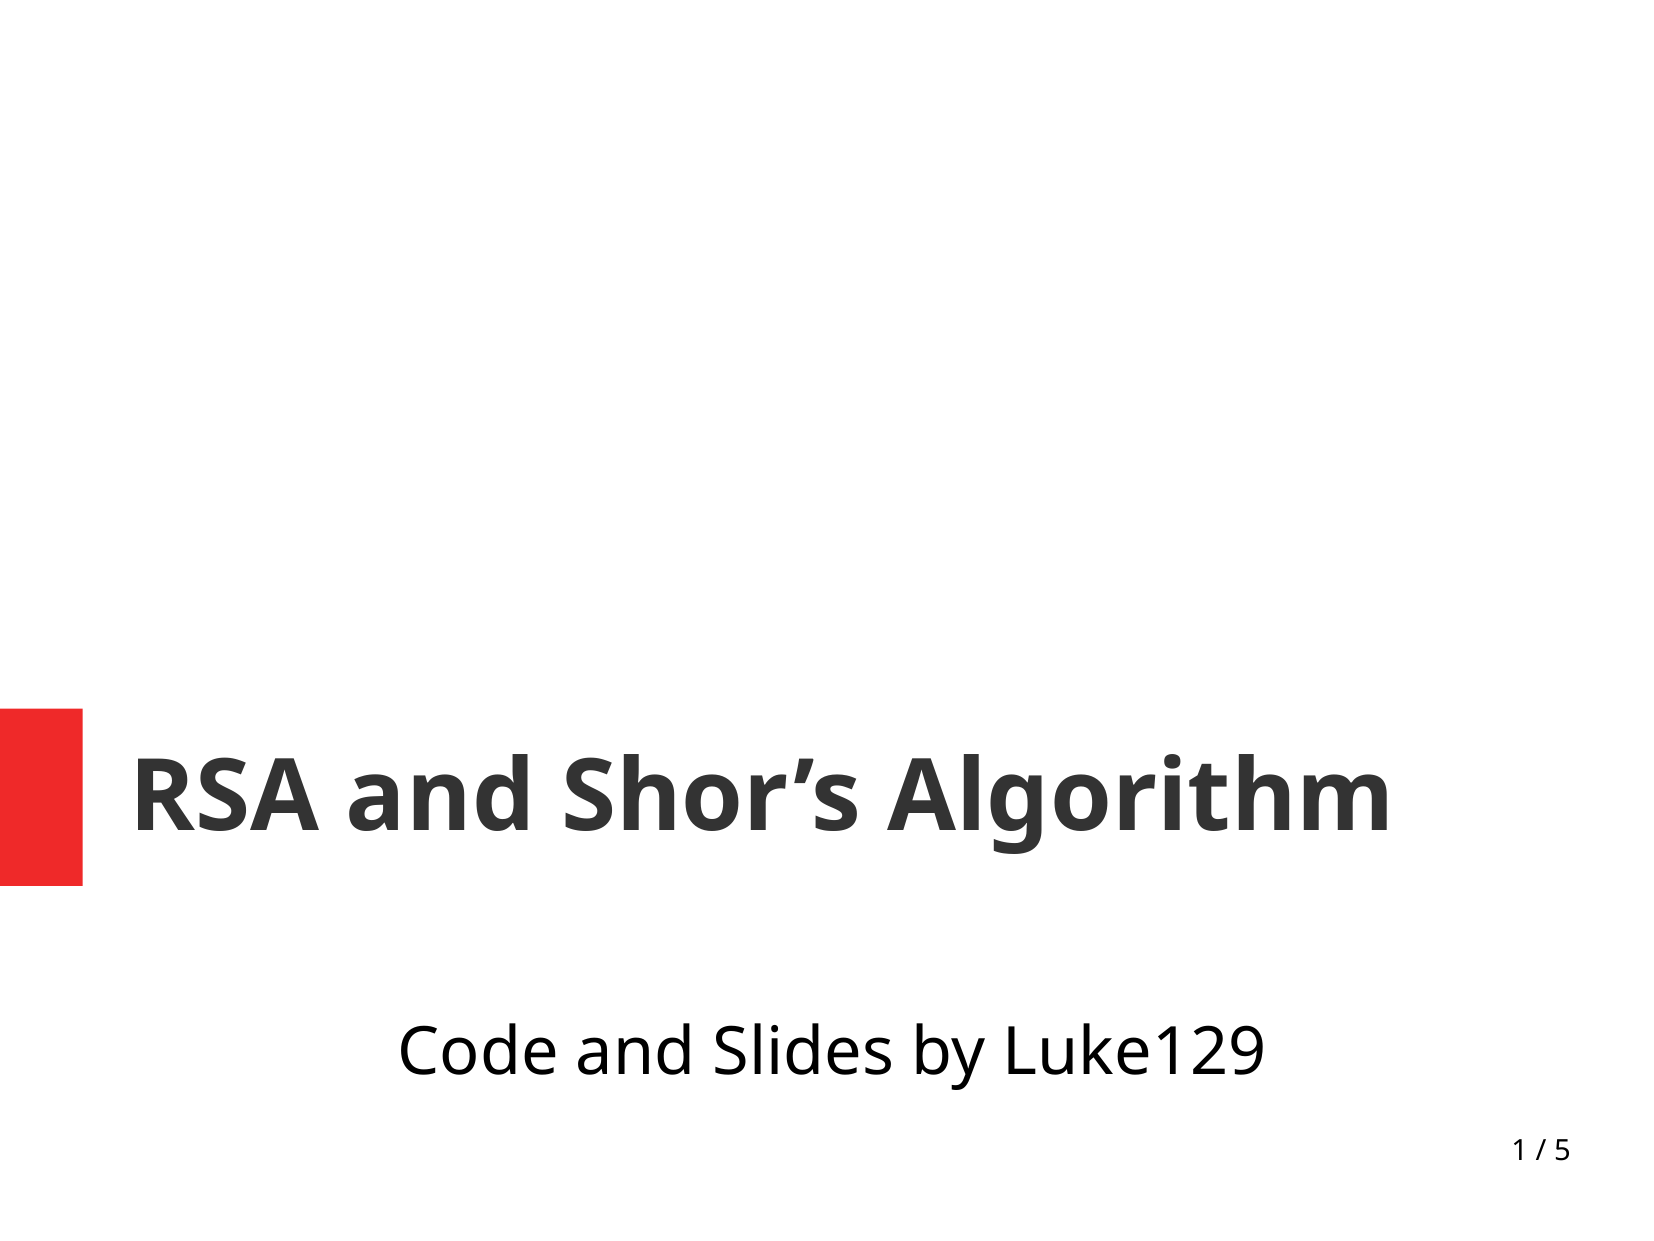

# RSA and Shor’s Algorithm
Code and Slides by Luke129
1